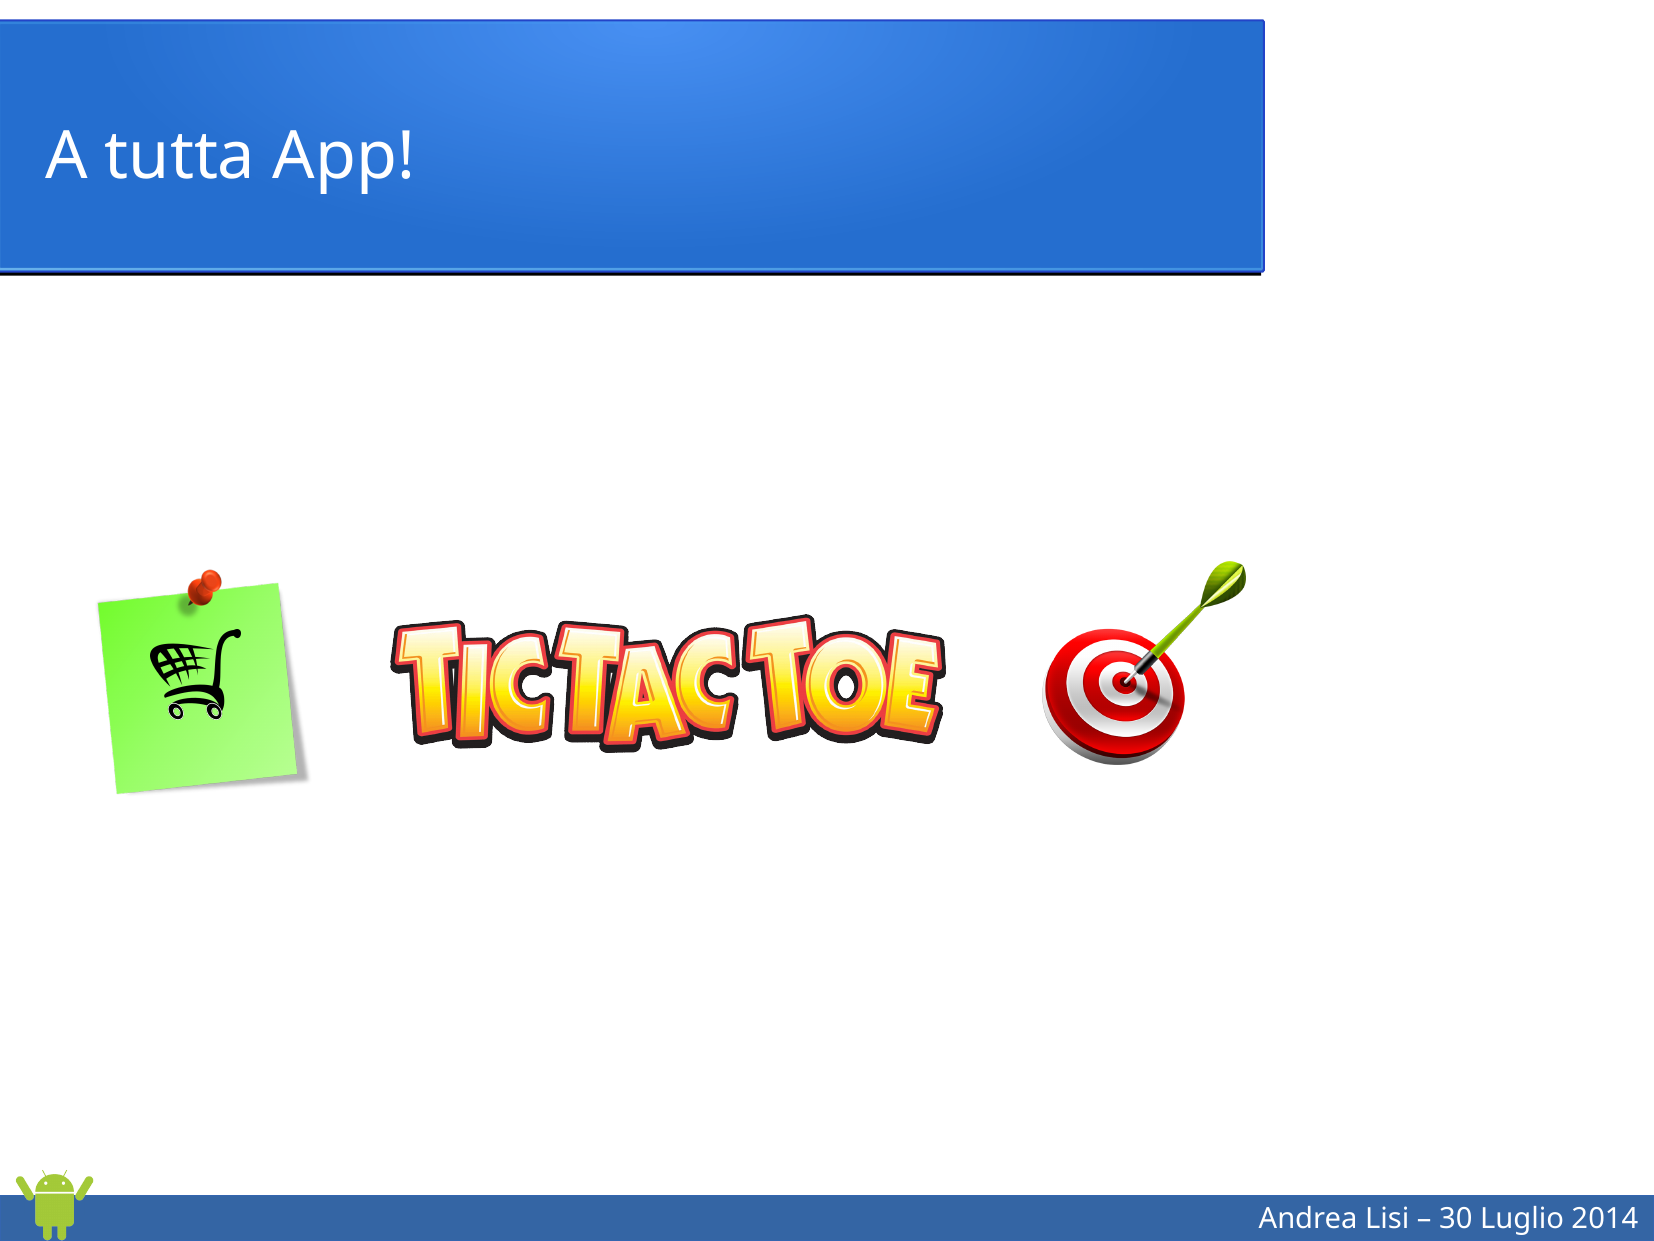

# A tutta App!
Andrea Lisi – 30 Luglio 2014